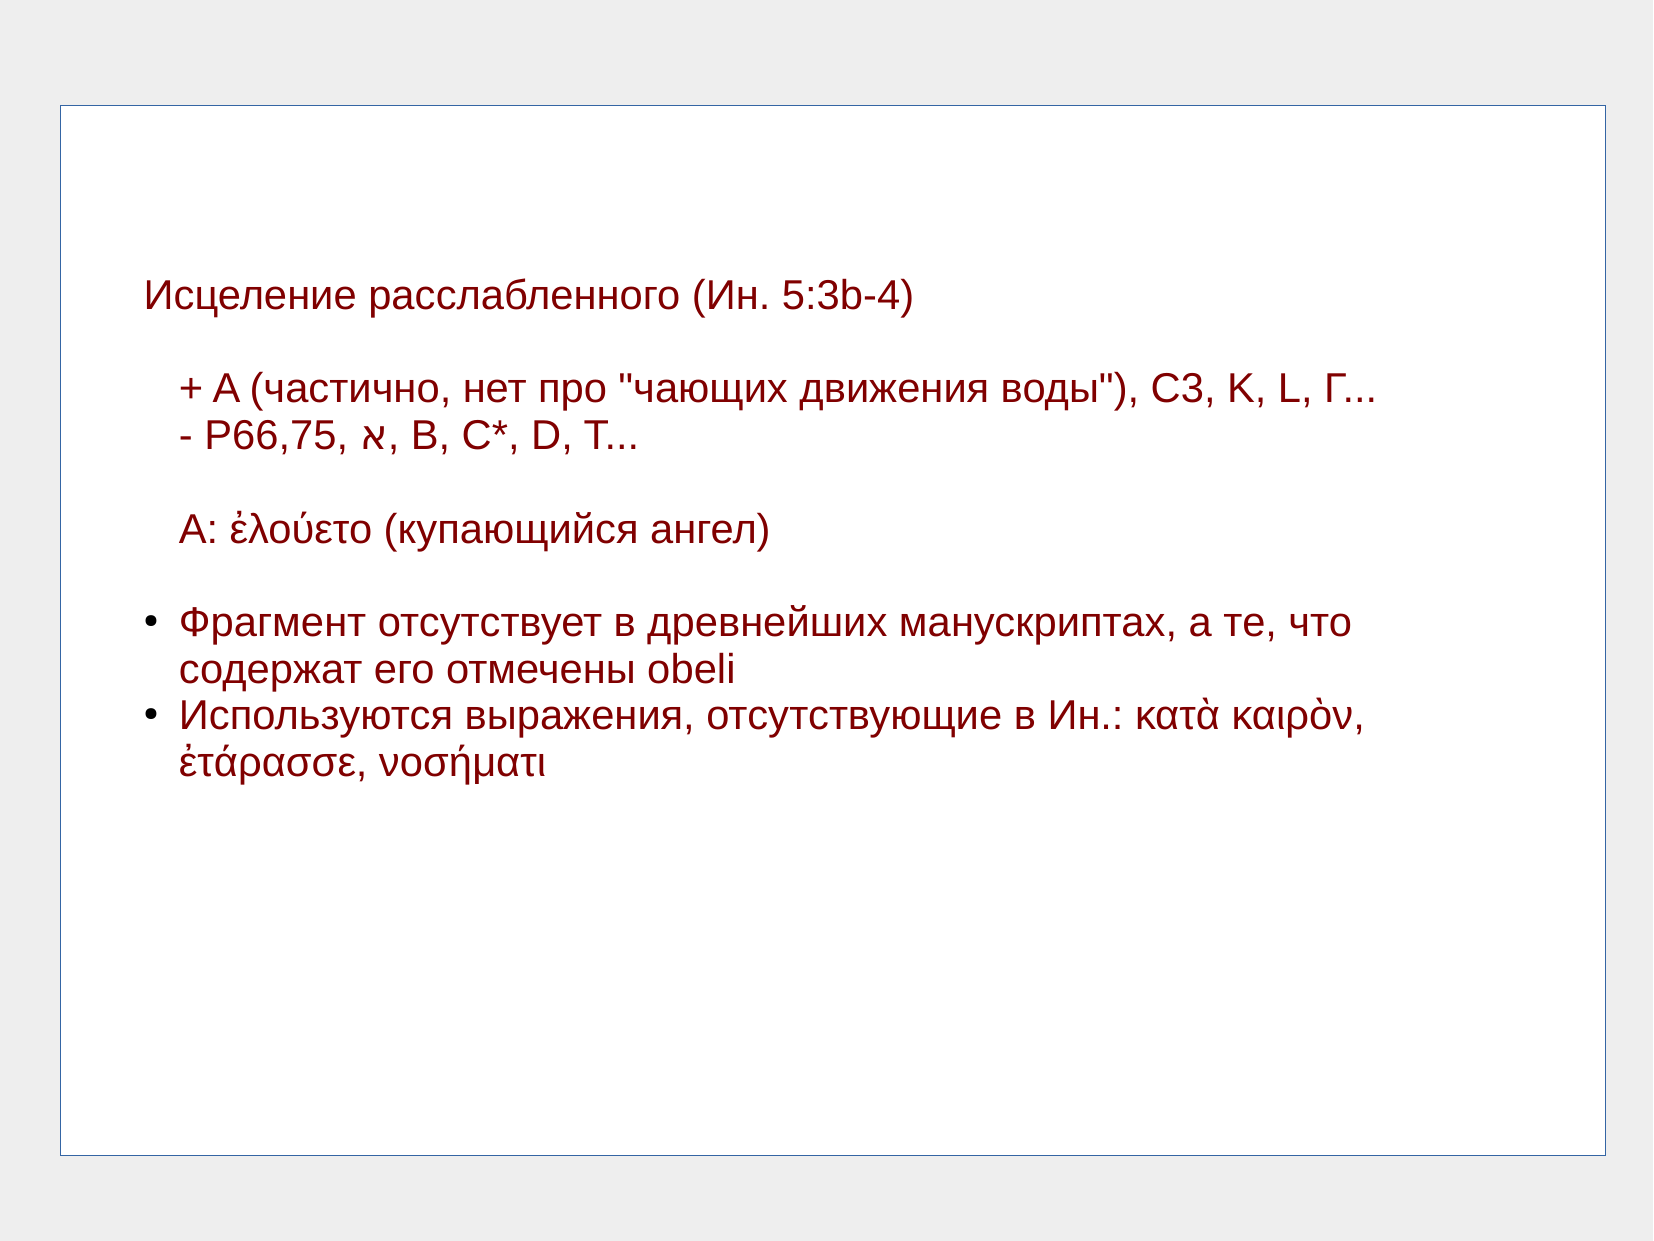

# Исцеление расслабленного (Ин. 5:3b-4)
+ A (частично, нет про "чающих движения воды"), C3, K, L, Γ...
- P66,75, א, B, C*, D, T...
A: ἐλούετο (купающийся ангел)
Фрагмент отсутствует в древнейших манускриптах, а те, что содержат его отмечены obeli
Используются выражения, отсутствующие в Ин.: κατὰ καιρὸν, ἐτάρασσε, νοσήματι